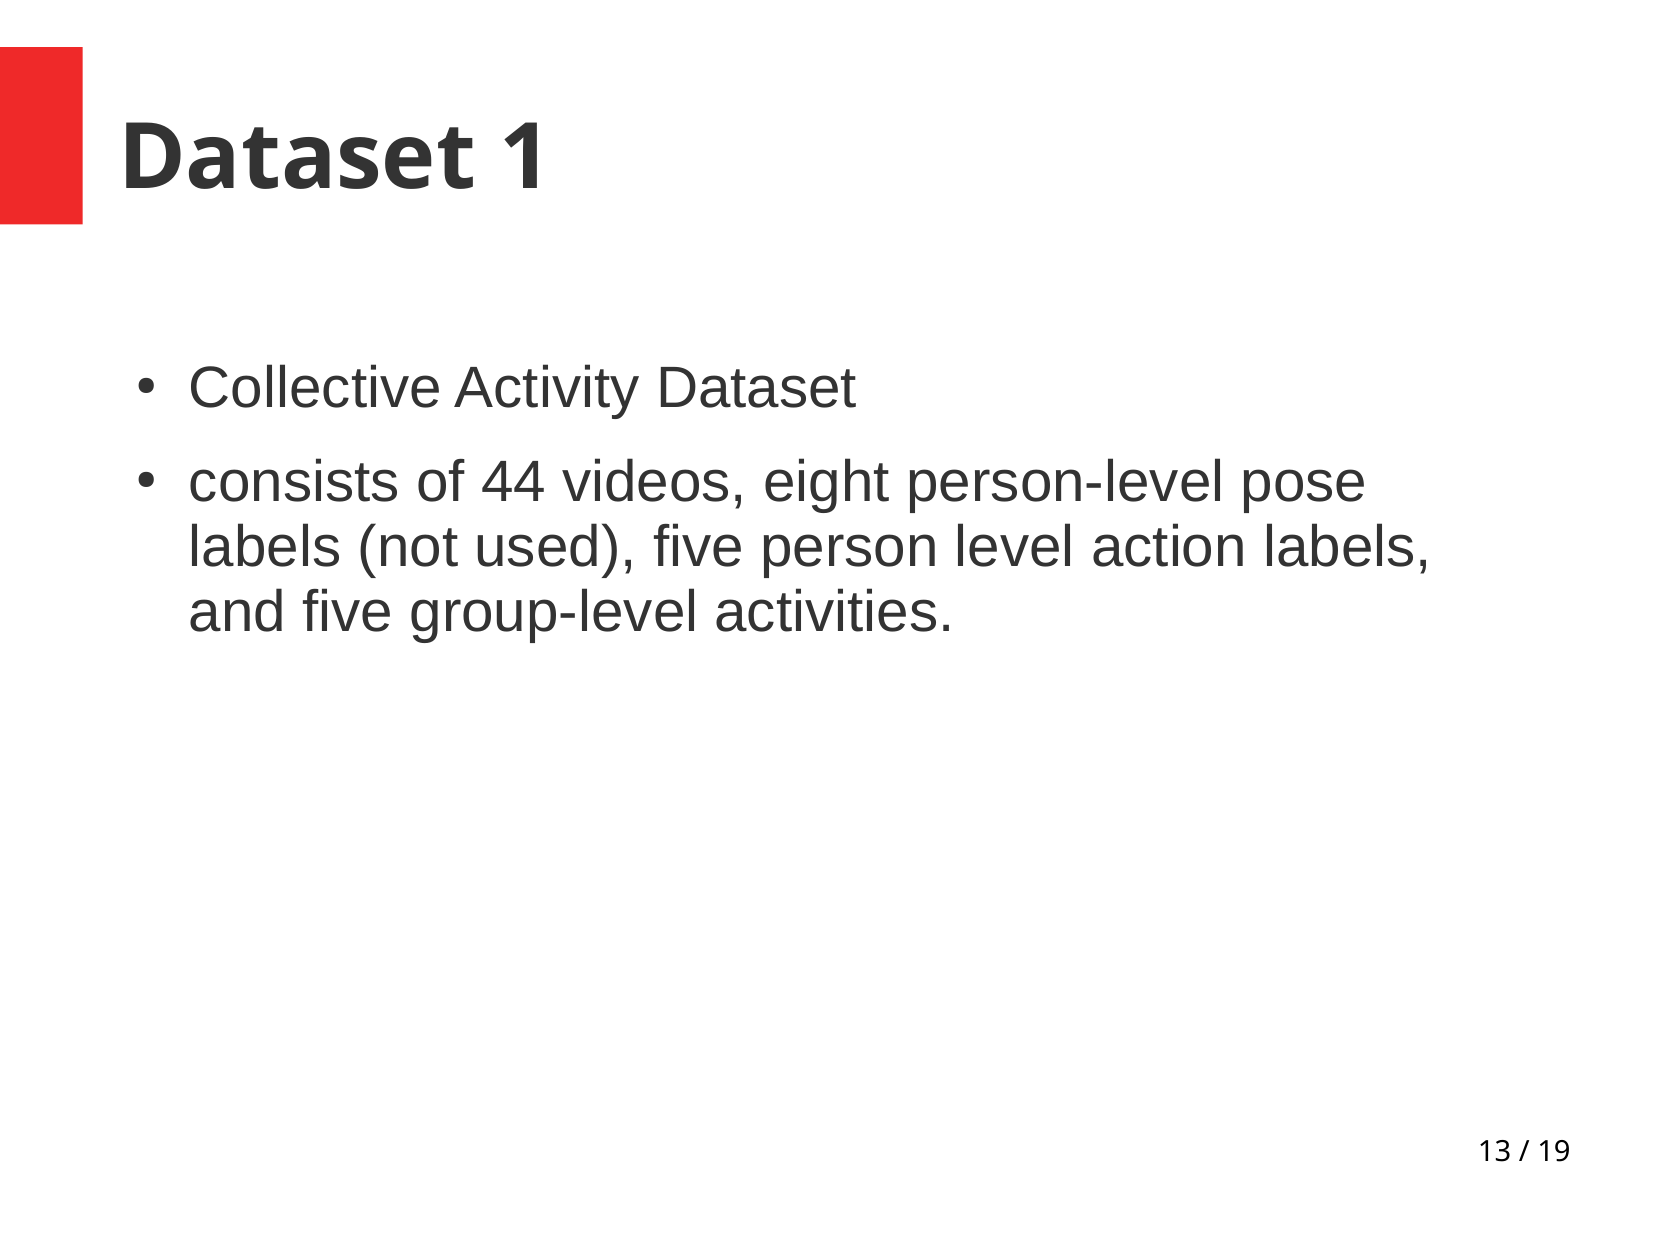

# Dataset 1
Collective Activity Dataset
consists of 44 videos, eight person-level pose labels (not used), five person level action labels, and five group-level activities.
13